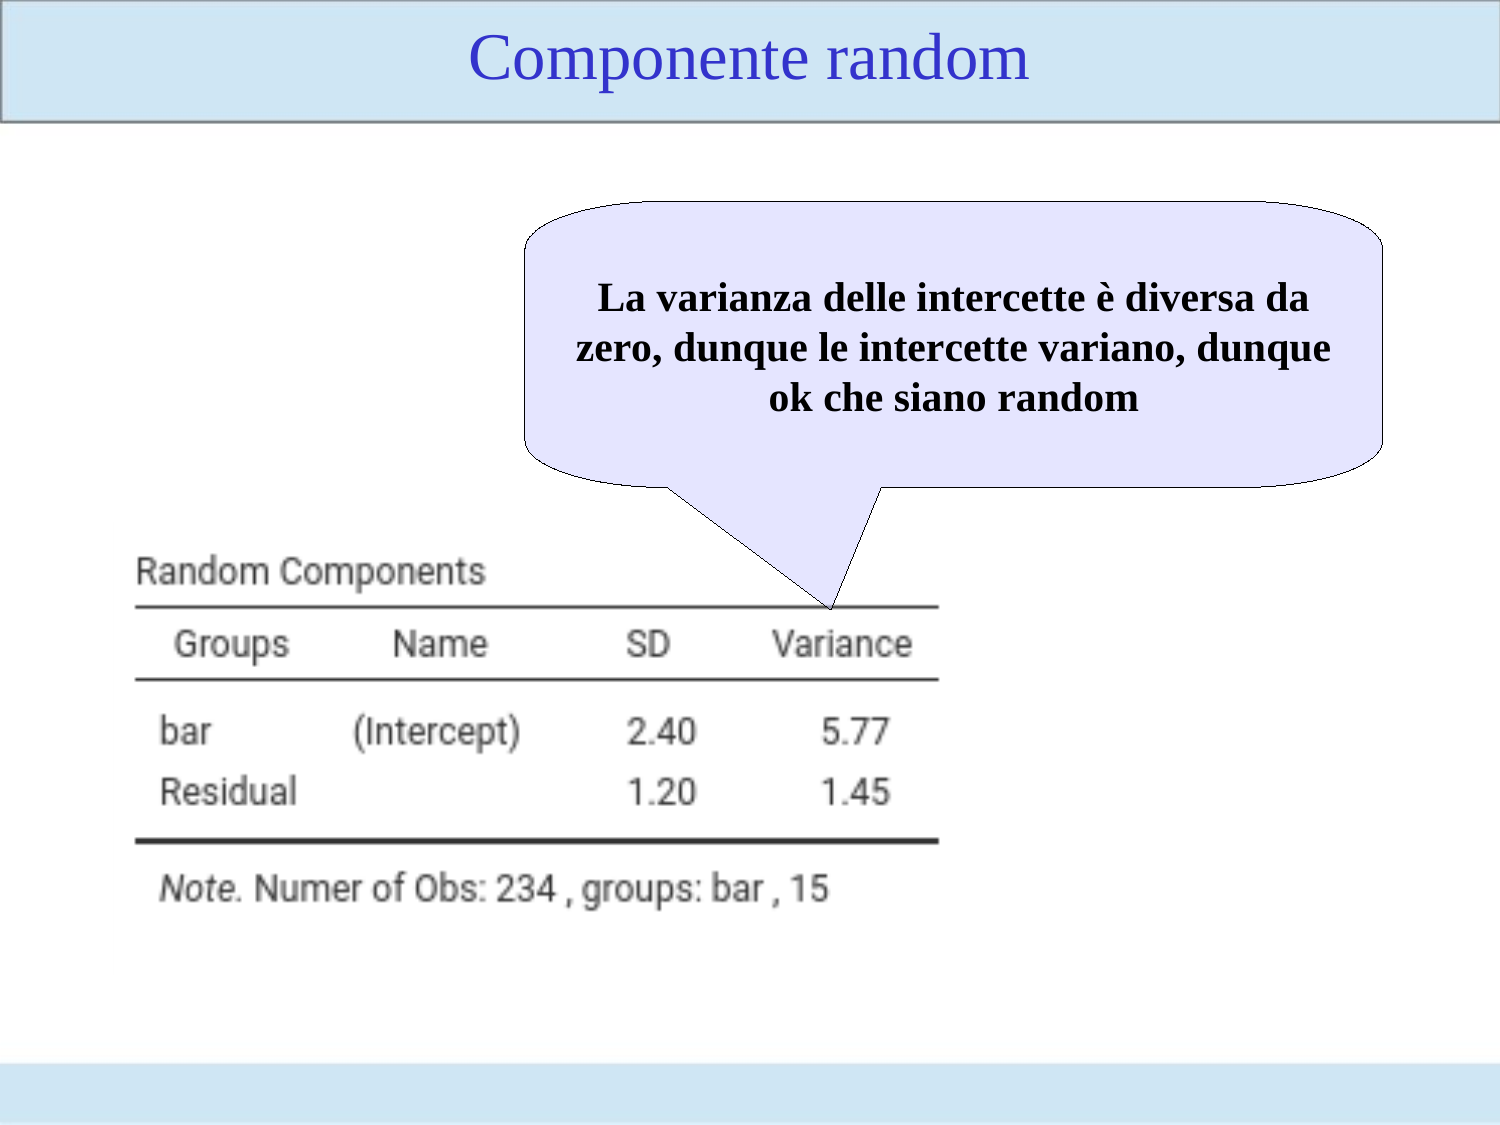

# Componente random
La varianza delle intercette è diversa da zero, dunque le intercette variano, dunque ok che siano random
50